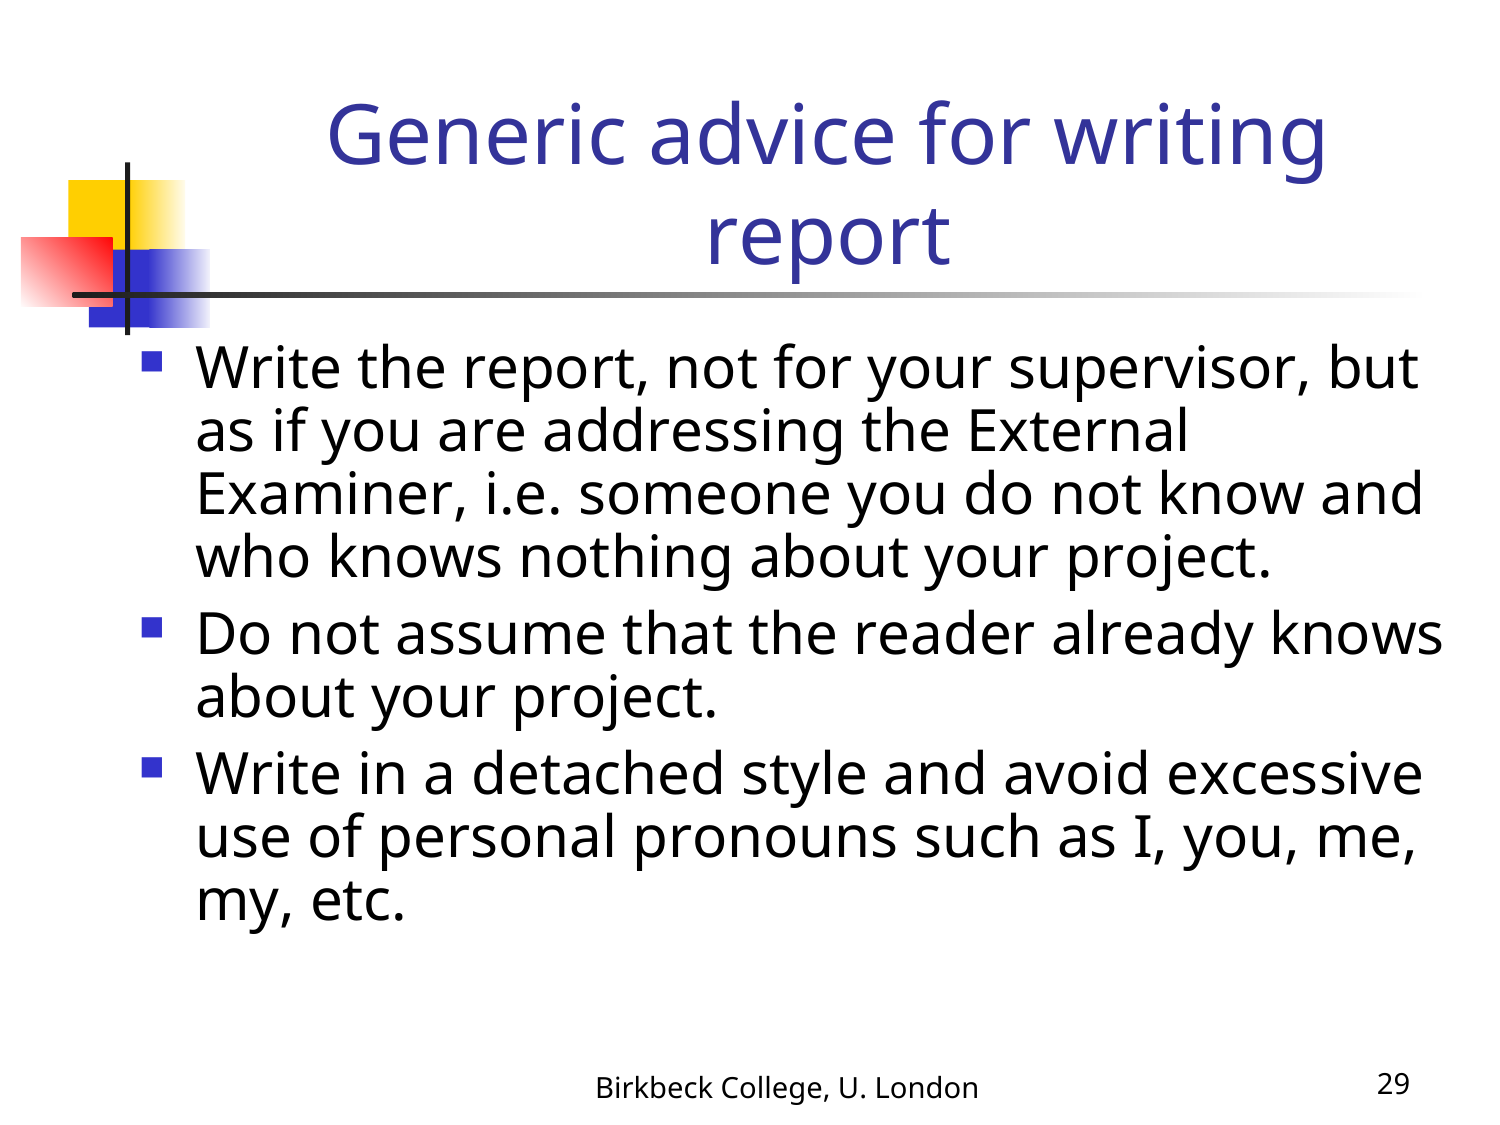

# Generic advice for writing report
Write the report, not for your supervisor, but as if you are addressing the External Examiner, i.e. someone you do not know and who knows nothing about your project.
Do not assume that the reader already knows about your project.
Write in a detached style and avoid excessive use of personal pronouns such as I, you, me, my, etc.
Birkbeck College, U. London